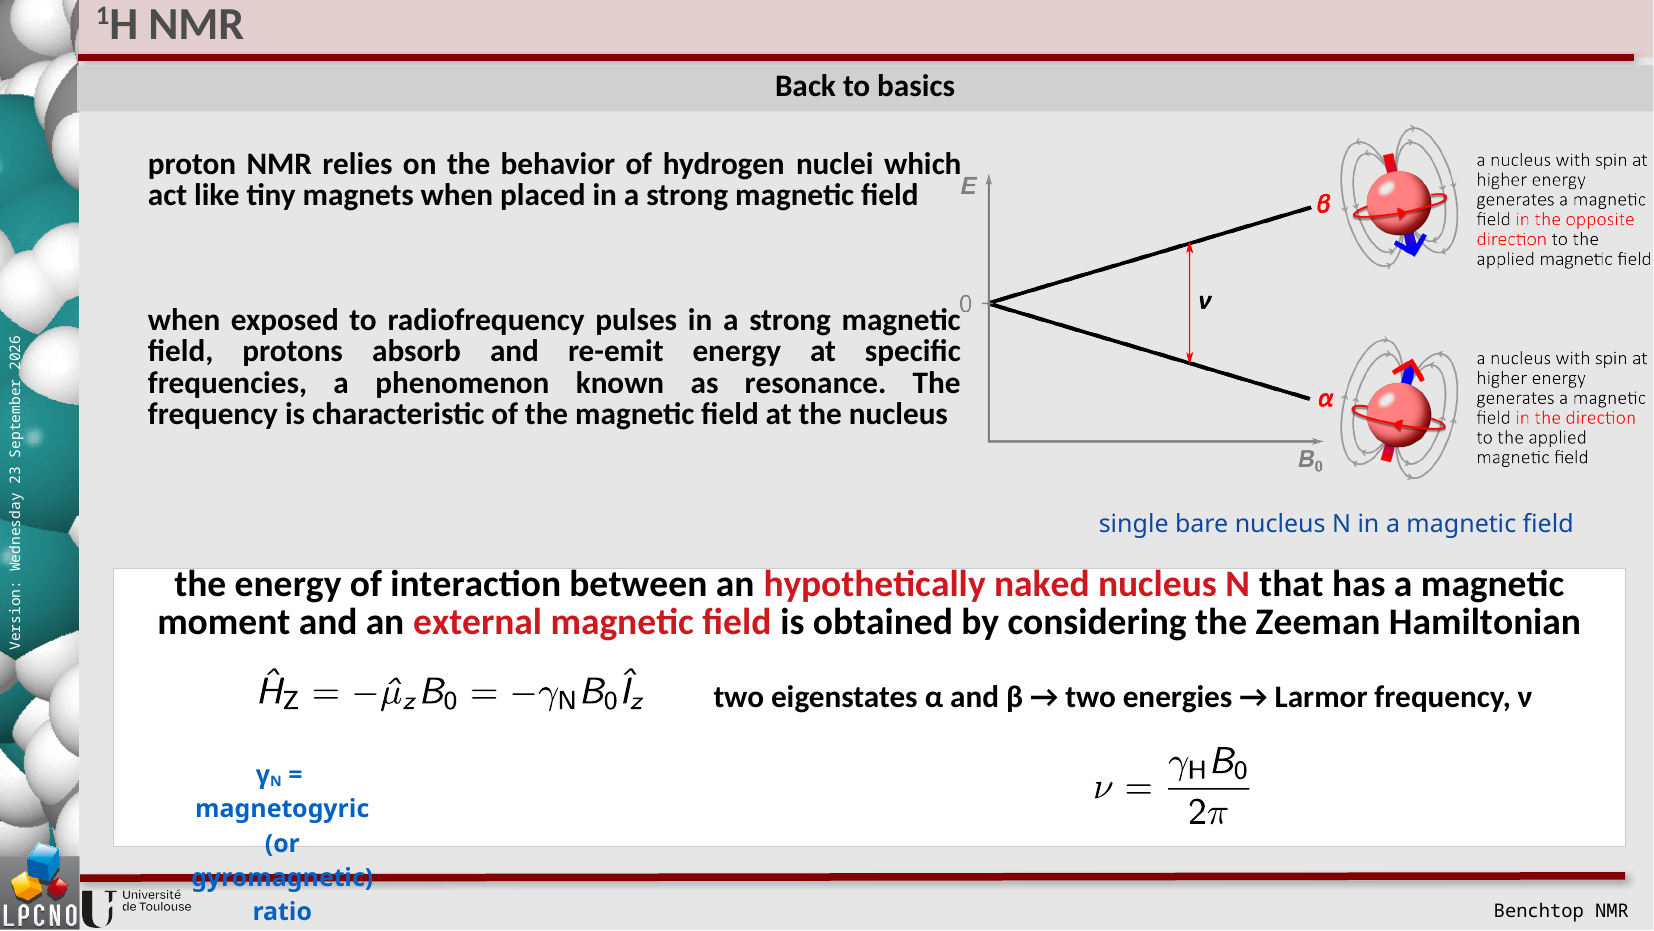

# 1H NMR
Back to basics
proton NMR relies on the behavior of hydrogen nuclei which act like tiny magnets when placed in a strong magnetic field
when exposed to radiofrequency pulses in a strong magnetic field, protons absorb and re-emit energy at specific frequencies, a phenomenon known as resonance. The frequency is characteristic of the magnetic field at the nucleus
single bare nucleus N in a magnetic field
the energy of interaction between an hypothetically naked nucleus N that has a magnetic moment and an external magnetic field is obtained by considering the Zeeman Hamiltonian
two eigenstates α and β → two energies → Larmor frequency, ν
γN = magnetogyric
(or gyromagnetic) ratio